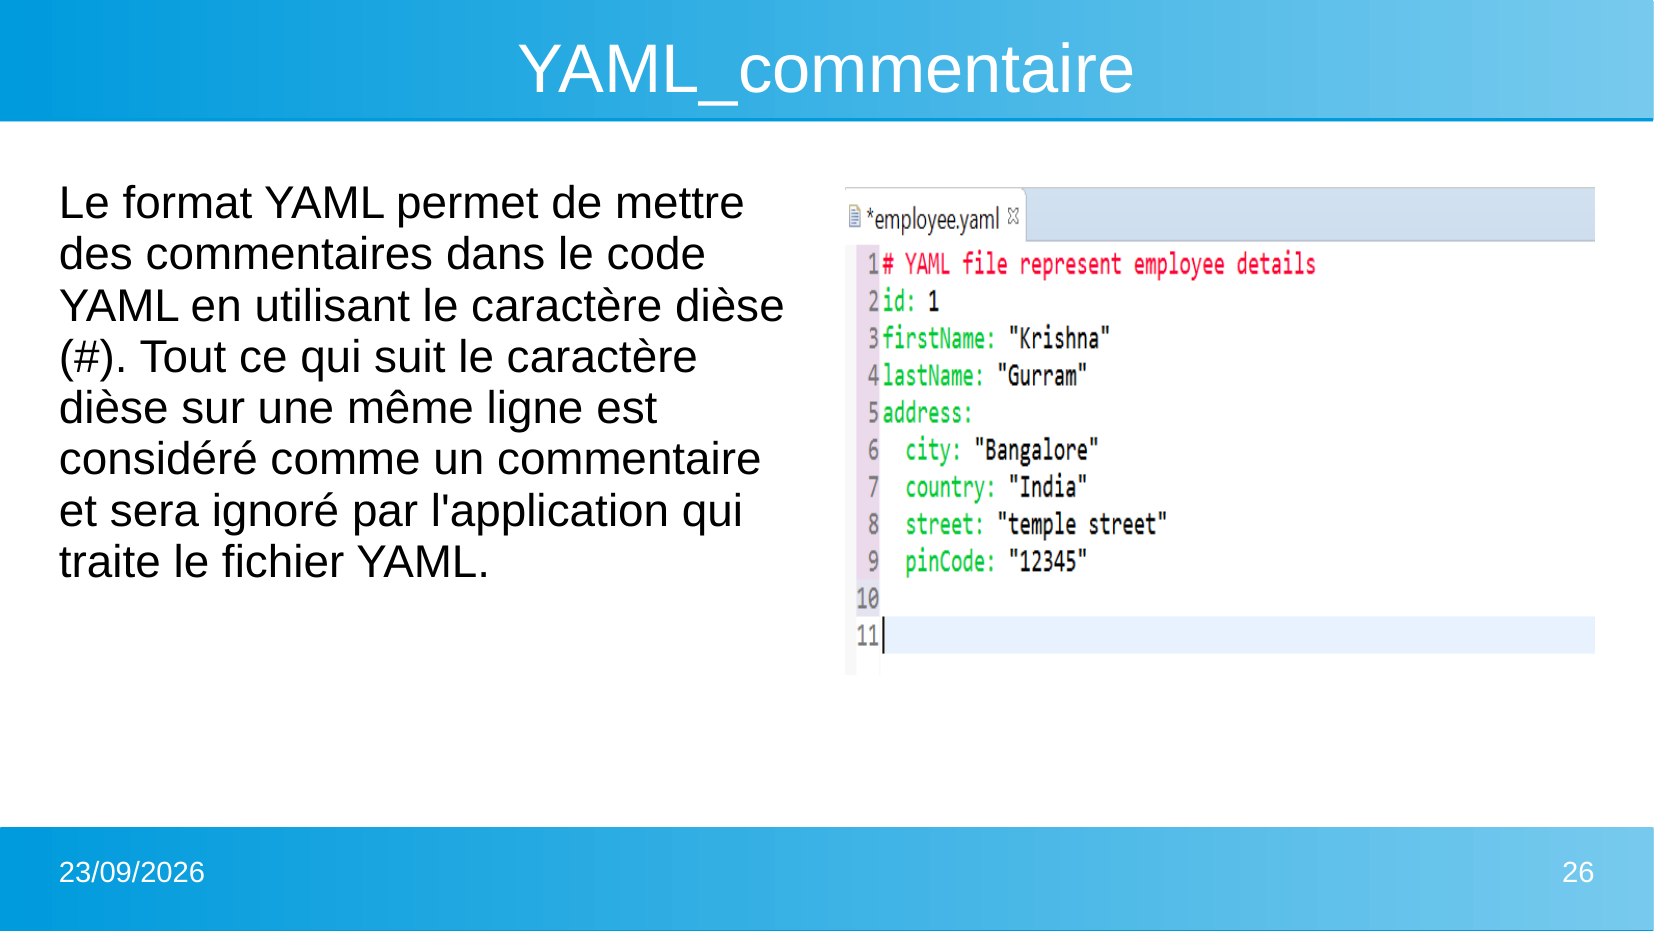

# YAML_commentaire
Le format YAML permet de mettre des commentaires dans le code YAML en utilisant le caractère dièse (#). Tout ce qui suit le caractère dièse sur une même ligne est considéré comme un commentaire et sera ignoré par l'application qui traite le fichier YAML.
26